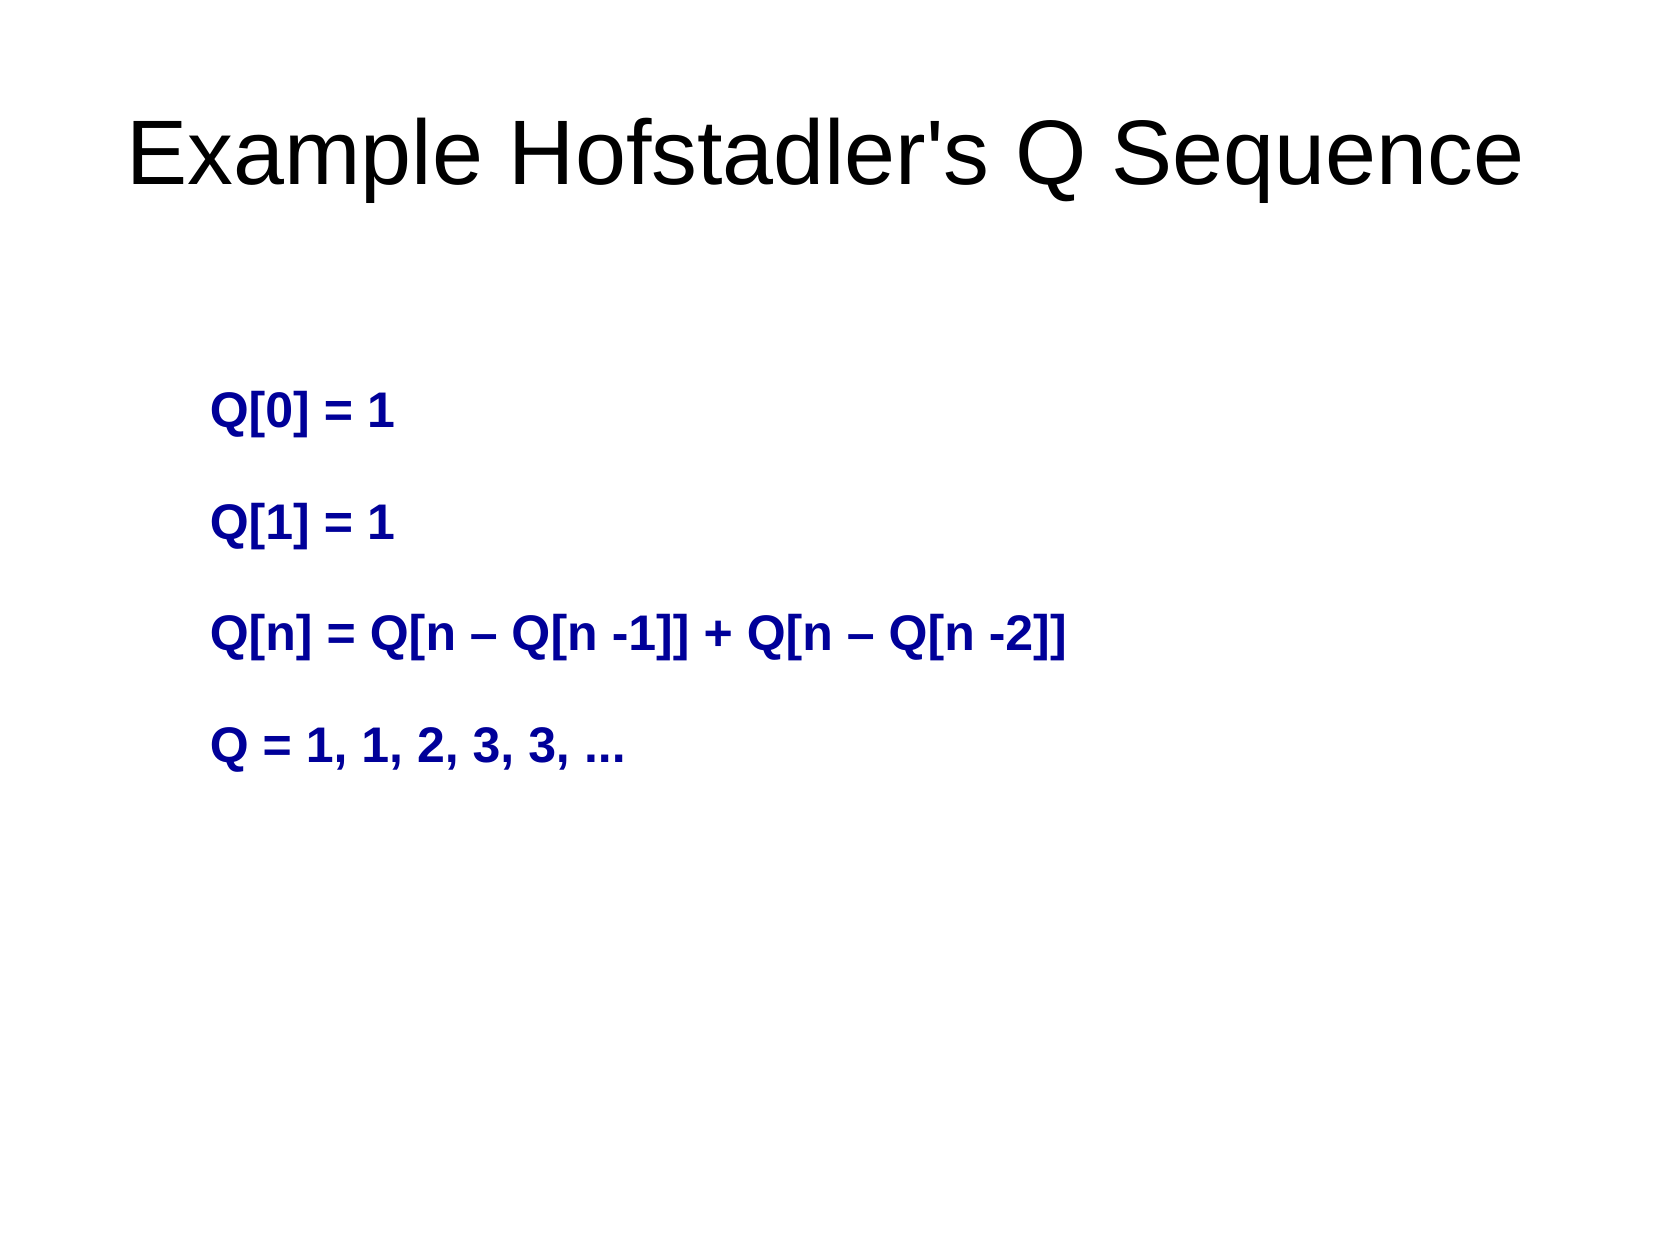

# Example Hofstadler's Q Sequence
Q[0] = 1
Q[1] = 1
Q[n] = Q[n – Q[n -1]] + Q[n – Q[n -2]]
Q = 1, 1, 2, 3, 3, ...